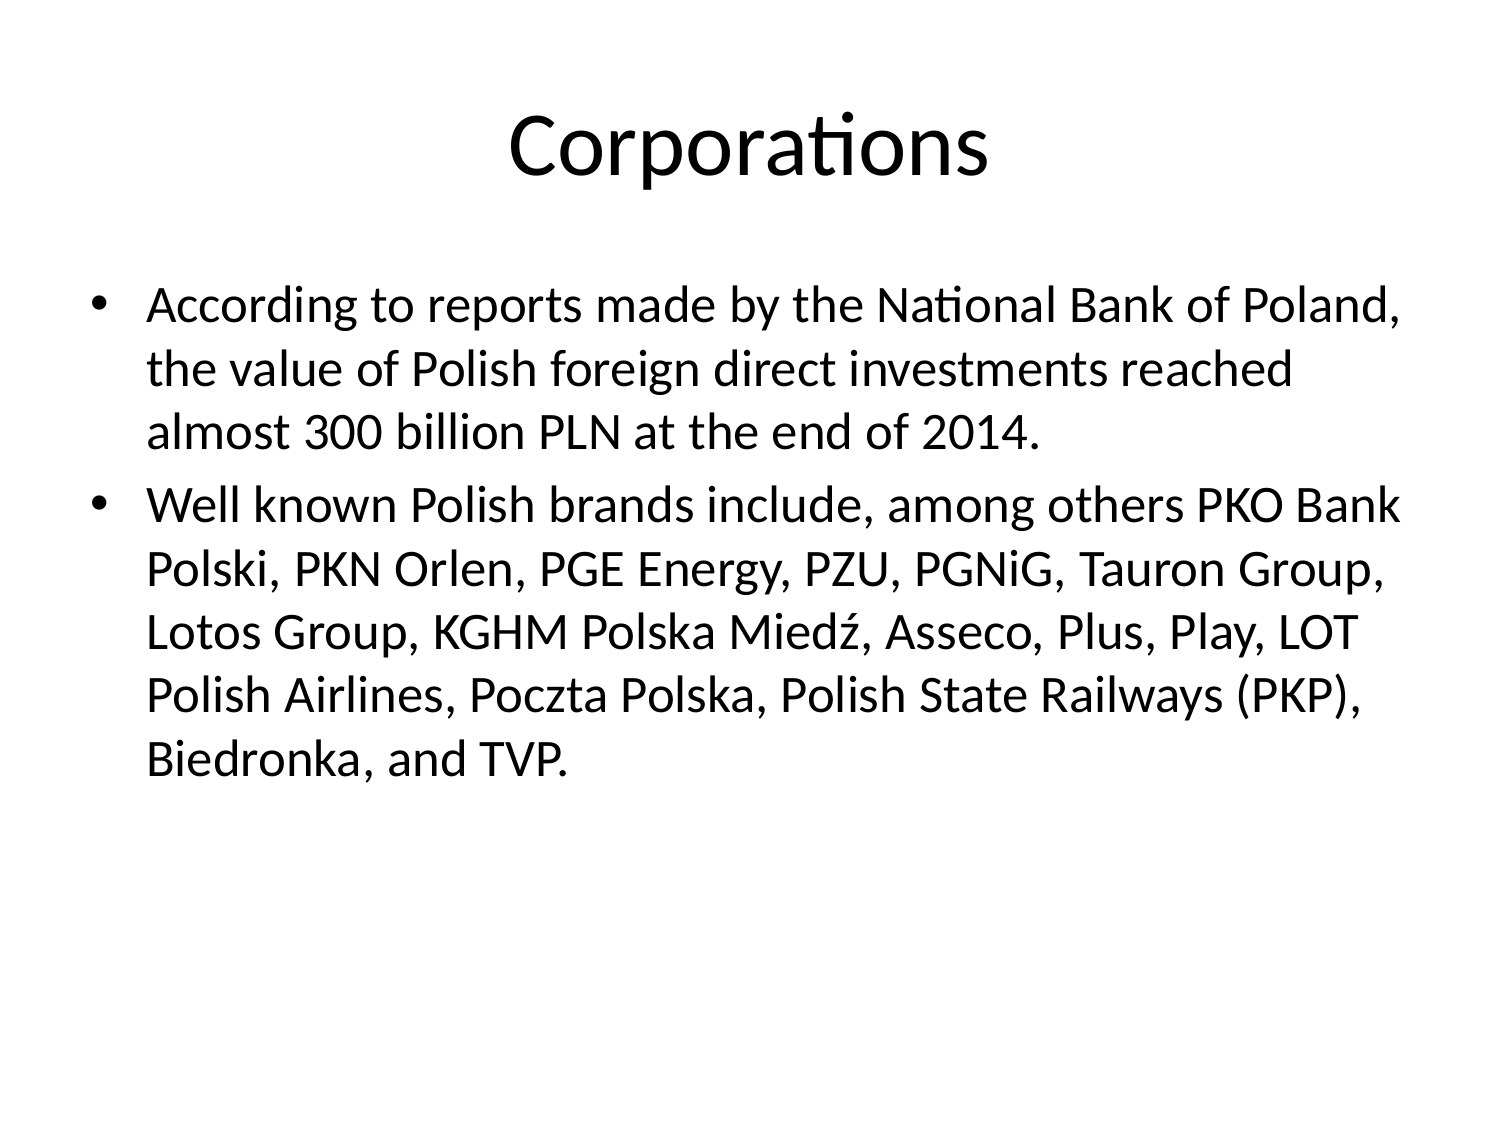

# Corporations
According to reports made by the National Bank of Poland, the value of Polish foreign direct investments reached almost 300 billion PLN at the end of 2014.
Well known Polish brands include, among others PKO Bank Polski, PKN Orlen, PGE Energy, PZU, PGNiG, Tauron Group, Lotos Group, KGHM Polska Miedź, Asseco, Plus, Play, LOT Polish Airlines, Poczta Polska, Polish State Railways (PKP), Biedronka, and TVP.